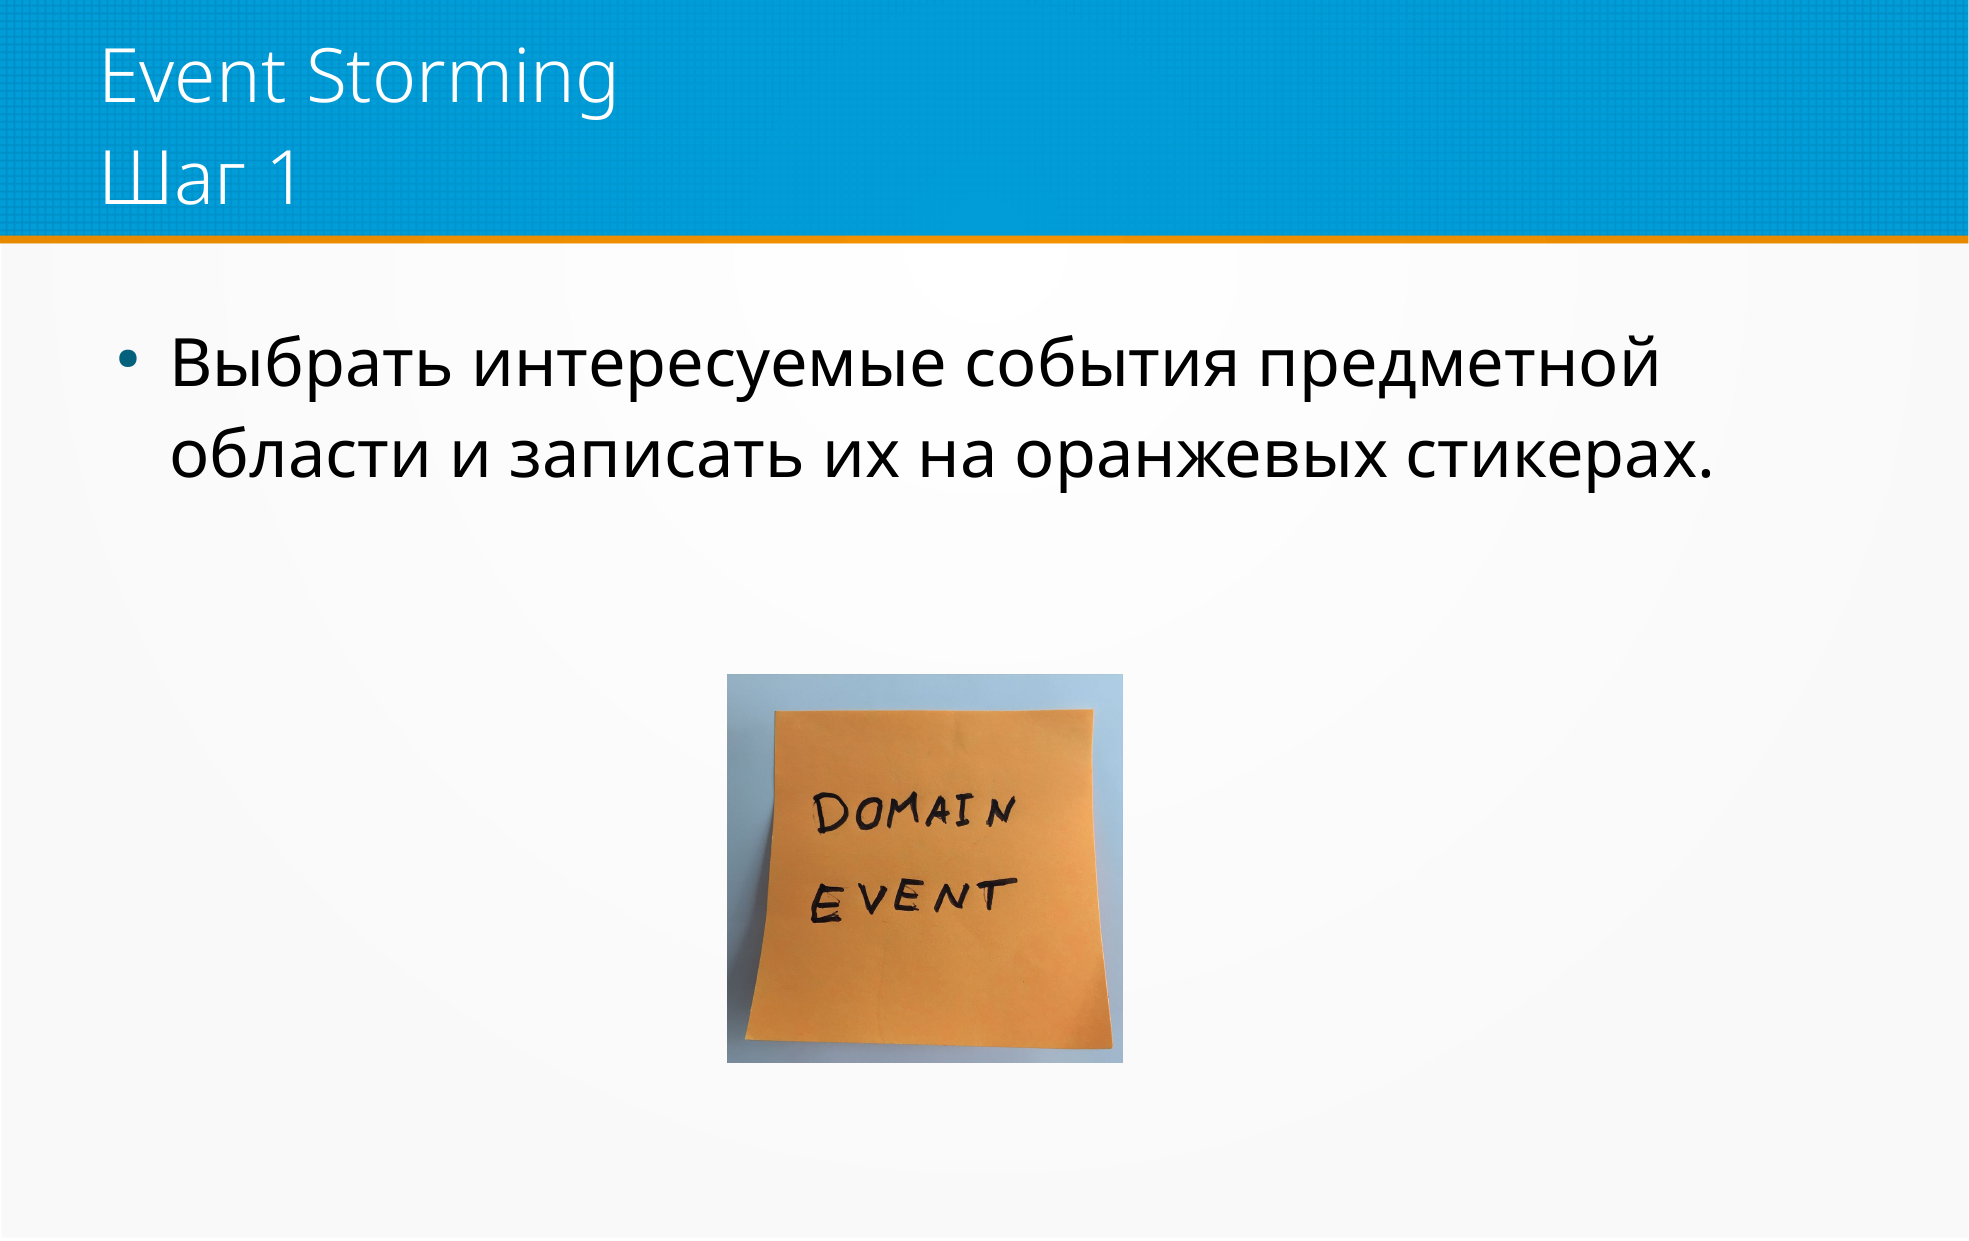

# Event Storming Шаг 1
Выбрать интересуемые события предметной области и записать их на оранжевых стикерах.